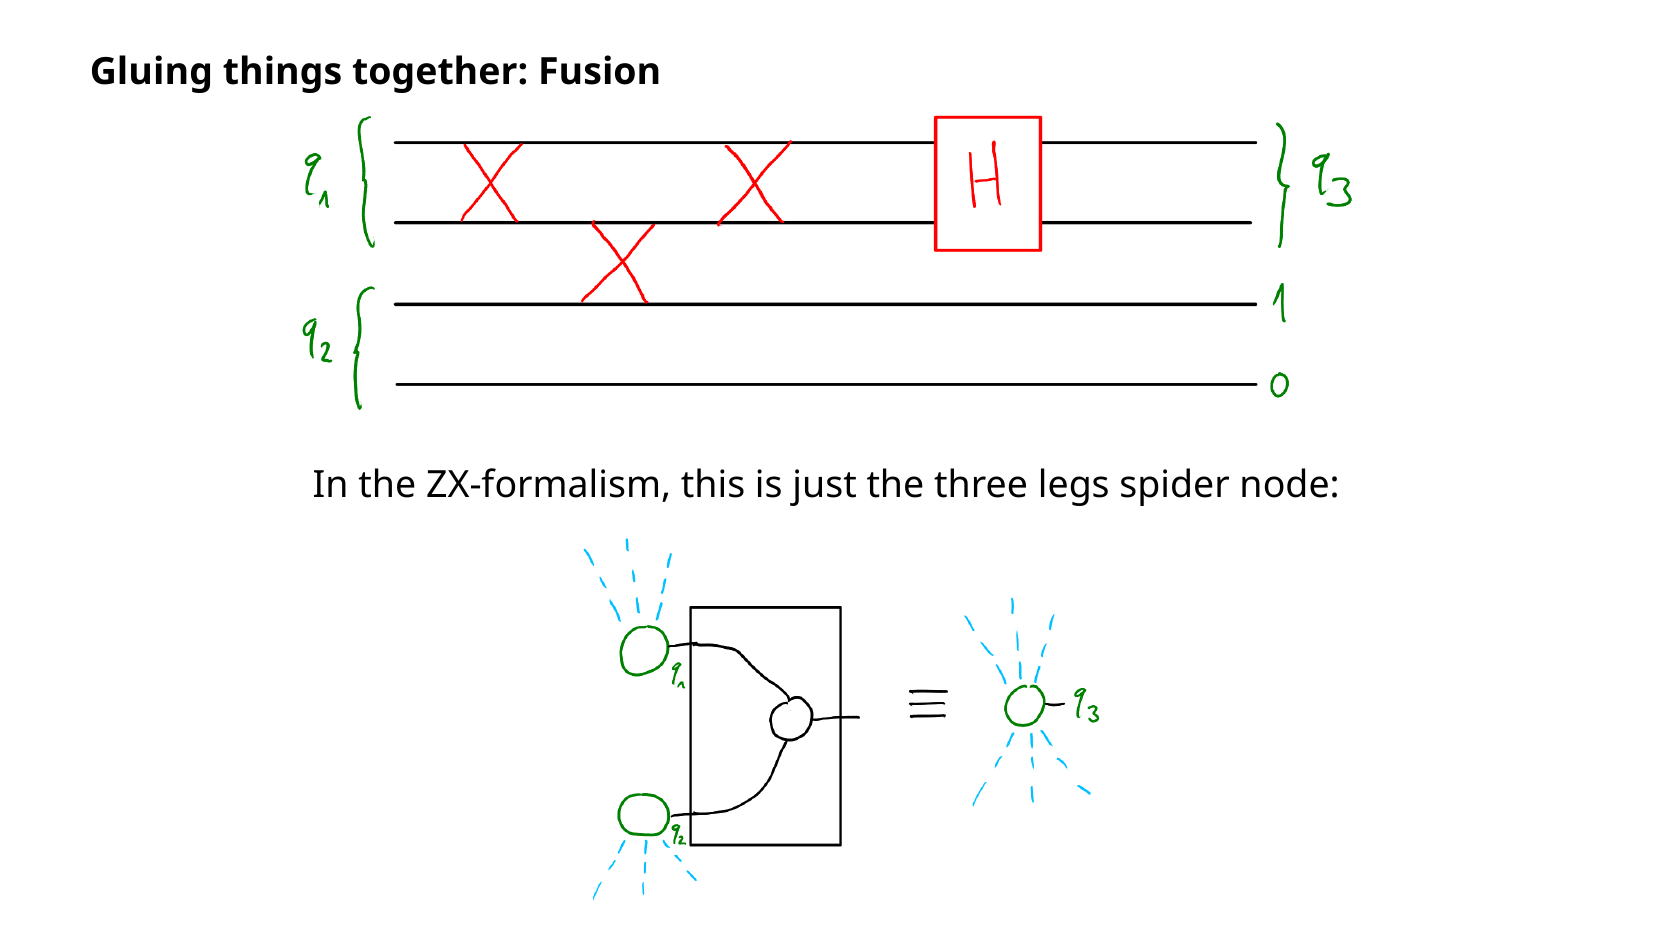

Gluing things together: Fusion
In the ZX-formalism, this is just the three legs spider node: